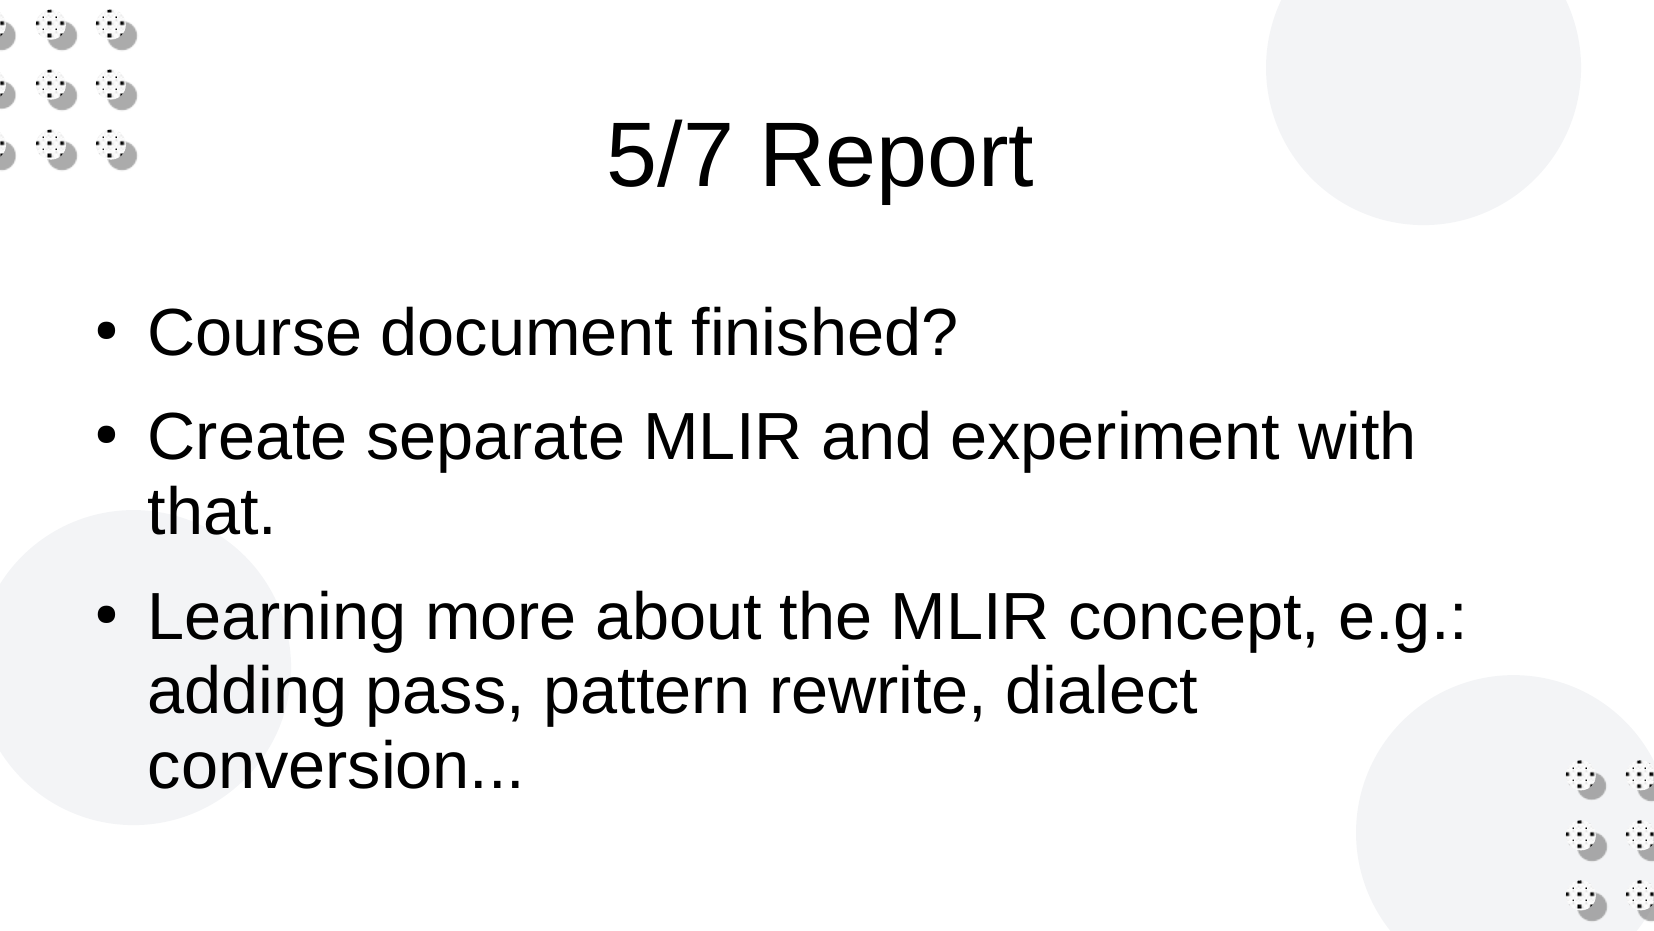

# 5/7 Report
Course document finished?
Create separate MLIR and experiment with that.
Learning more about the MLIR concept, e.g.: adding pass, pattern rewrite, dialect conversion...